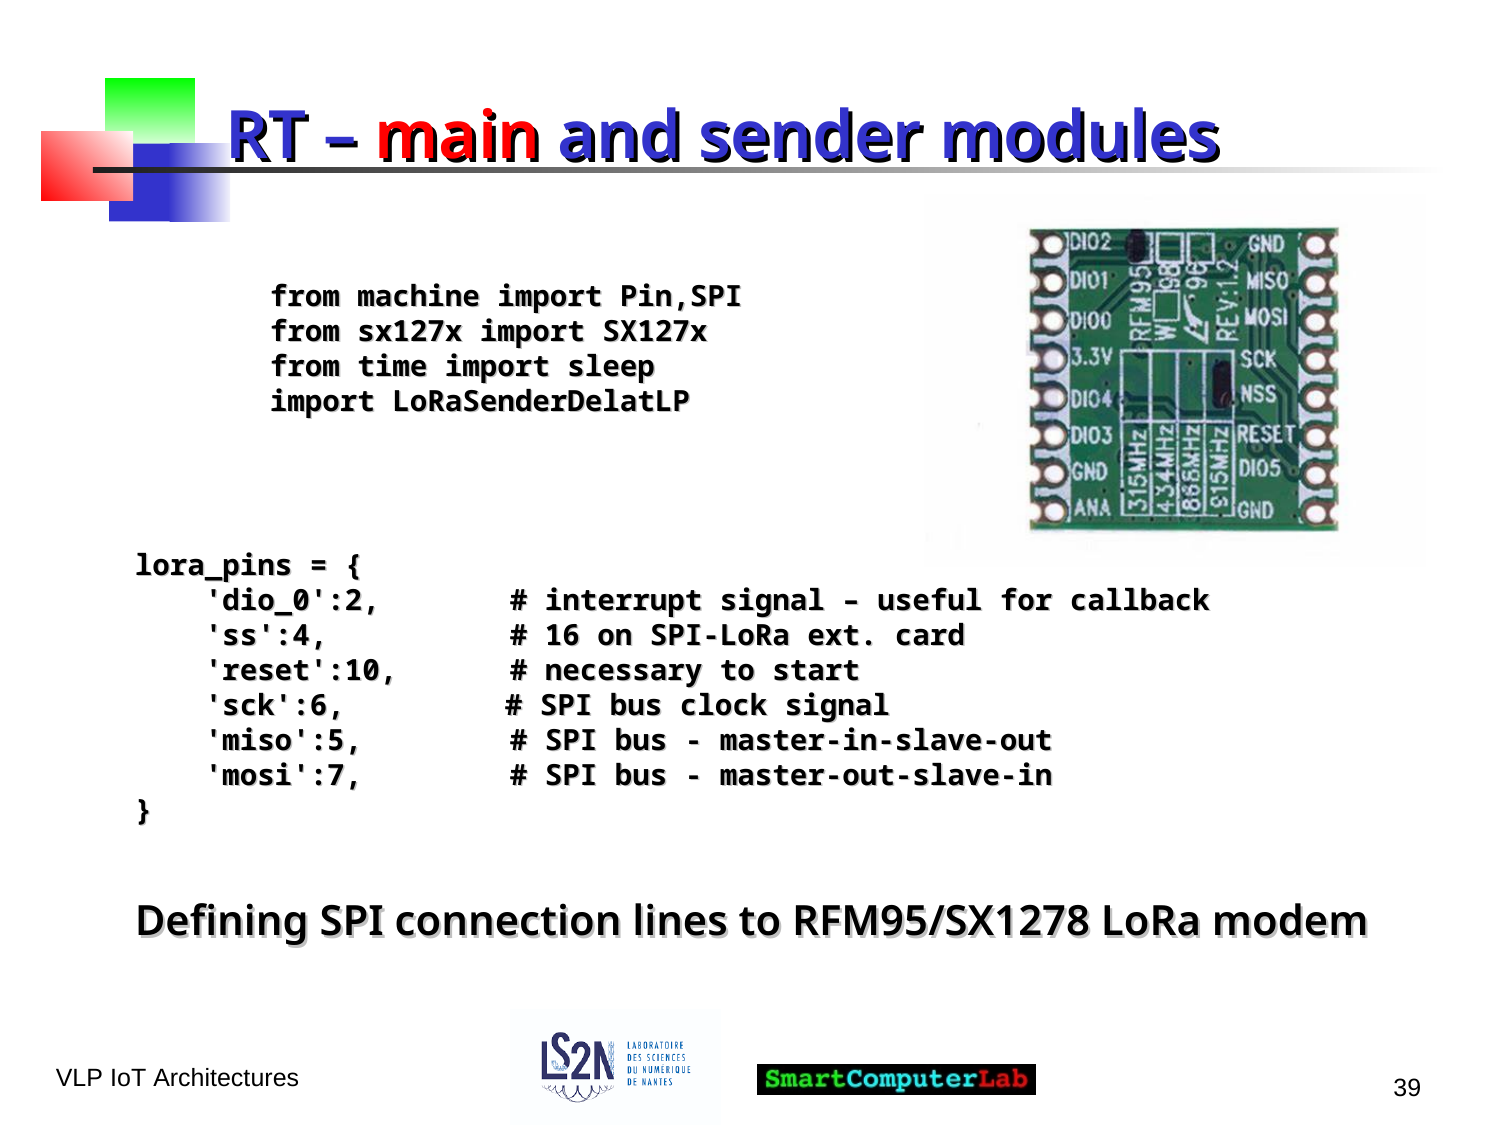

# RT – main and sender modules
from machine import Pin,SPI
from sx127x import SX127x
from time import sleep
import LoRaSenderDelatLP
lora_pins = {
 'dio_0':2,		# interrupt signal – useful for callback
 'ss':4, 	# 16 on SPI-LoRa ext. card
 'reset':10, 	# necessary to start
 'sck':6,		 # SPI bus clock signal
 'miso':5,		# SPI bus - master-in-slave-out
 'mosi':7,		# SPI bus - master-out-slave-in
}
Defining SPI connection lines to RFM95/SX1278 LoRa modem
39